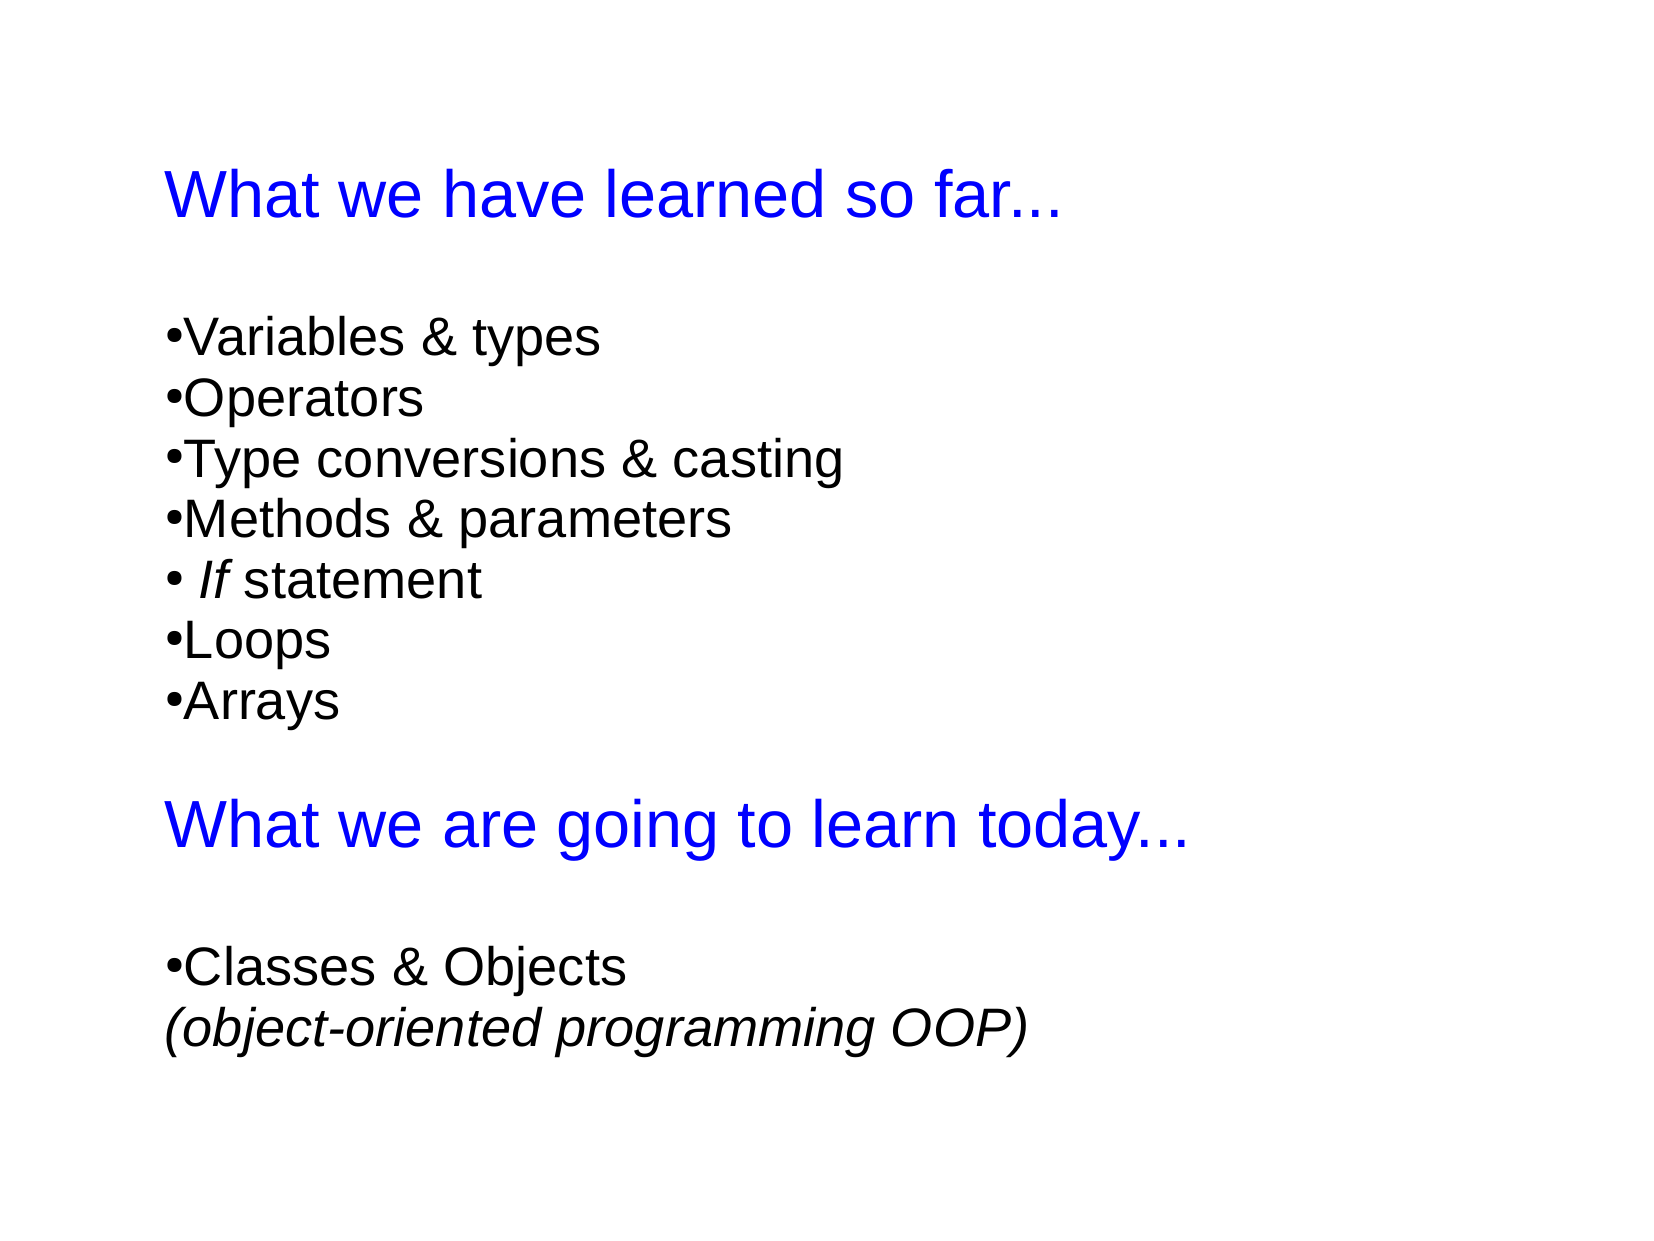

What we have learned so far...
Variables & types
Operators
Type conversions & casting
Methods & parameters
 If statement
Loops
Arrays
What we are going to learn today...
Classes & Objects
(object-oriented programming OOP)